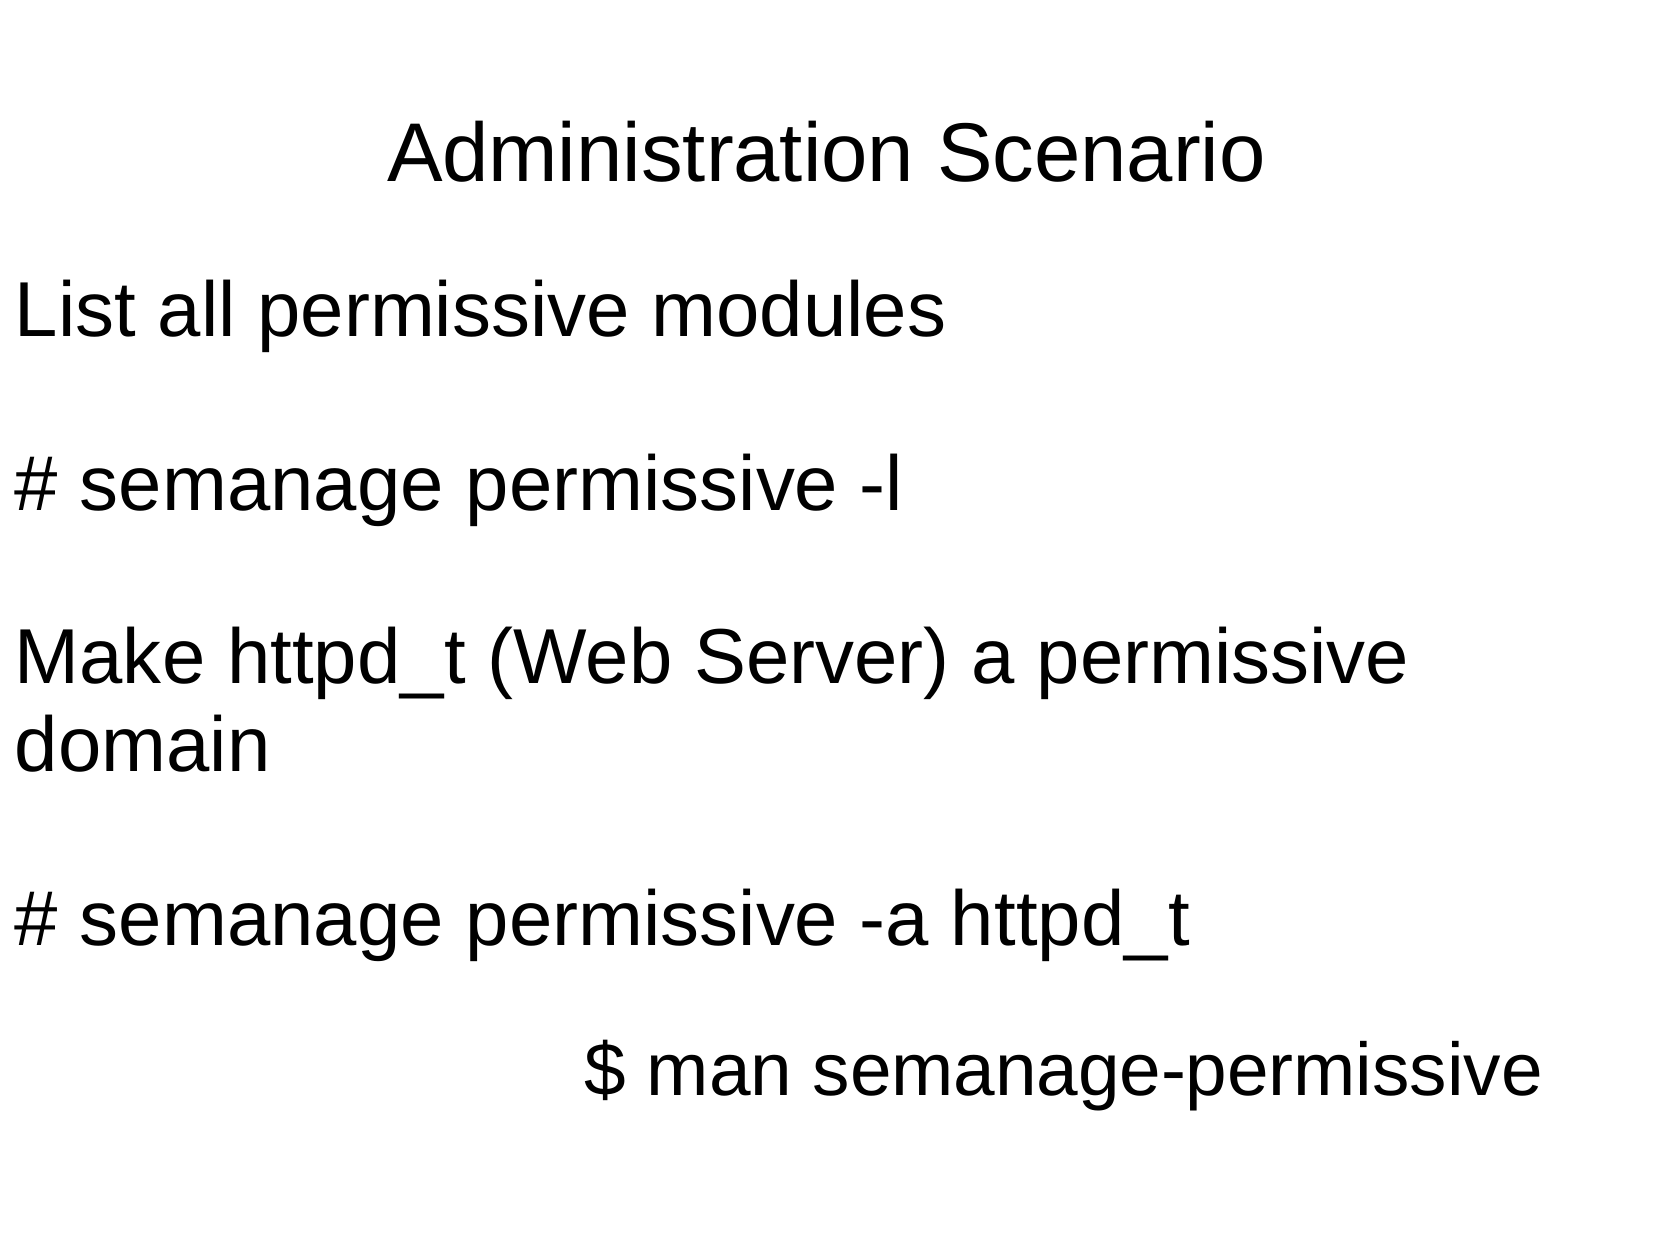

# Administration Scenario
List all permissive modules
# semanage permissive -l
Make httpd_t (Web Server) a permissive domain
# semanage permissive -a httpd_t
$ man semanage-permissive